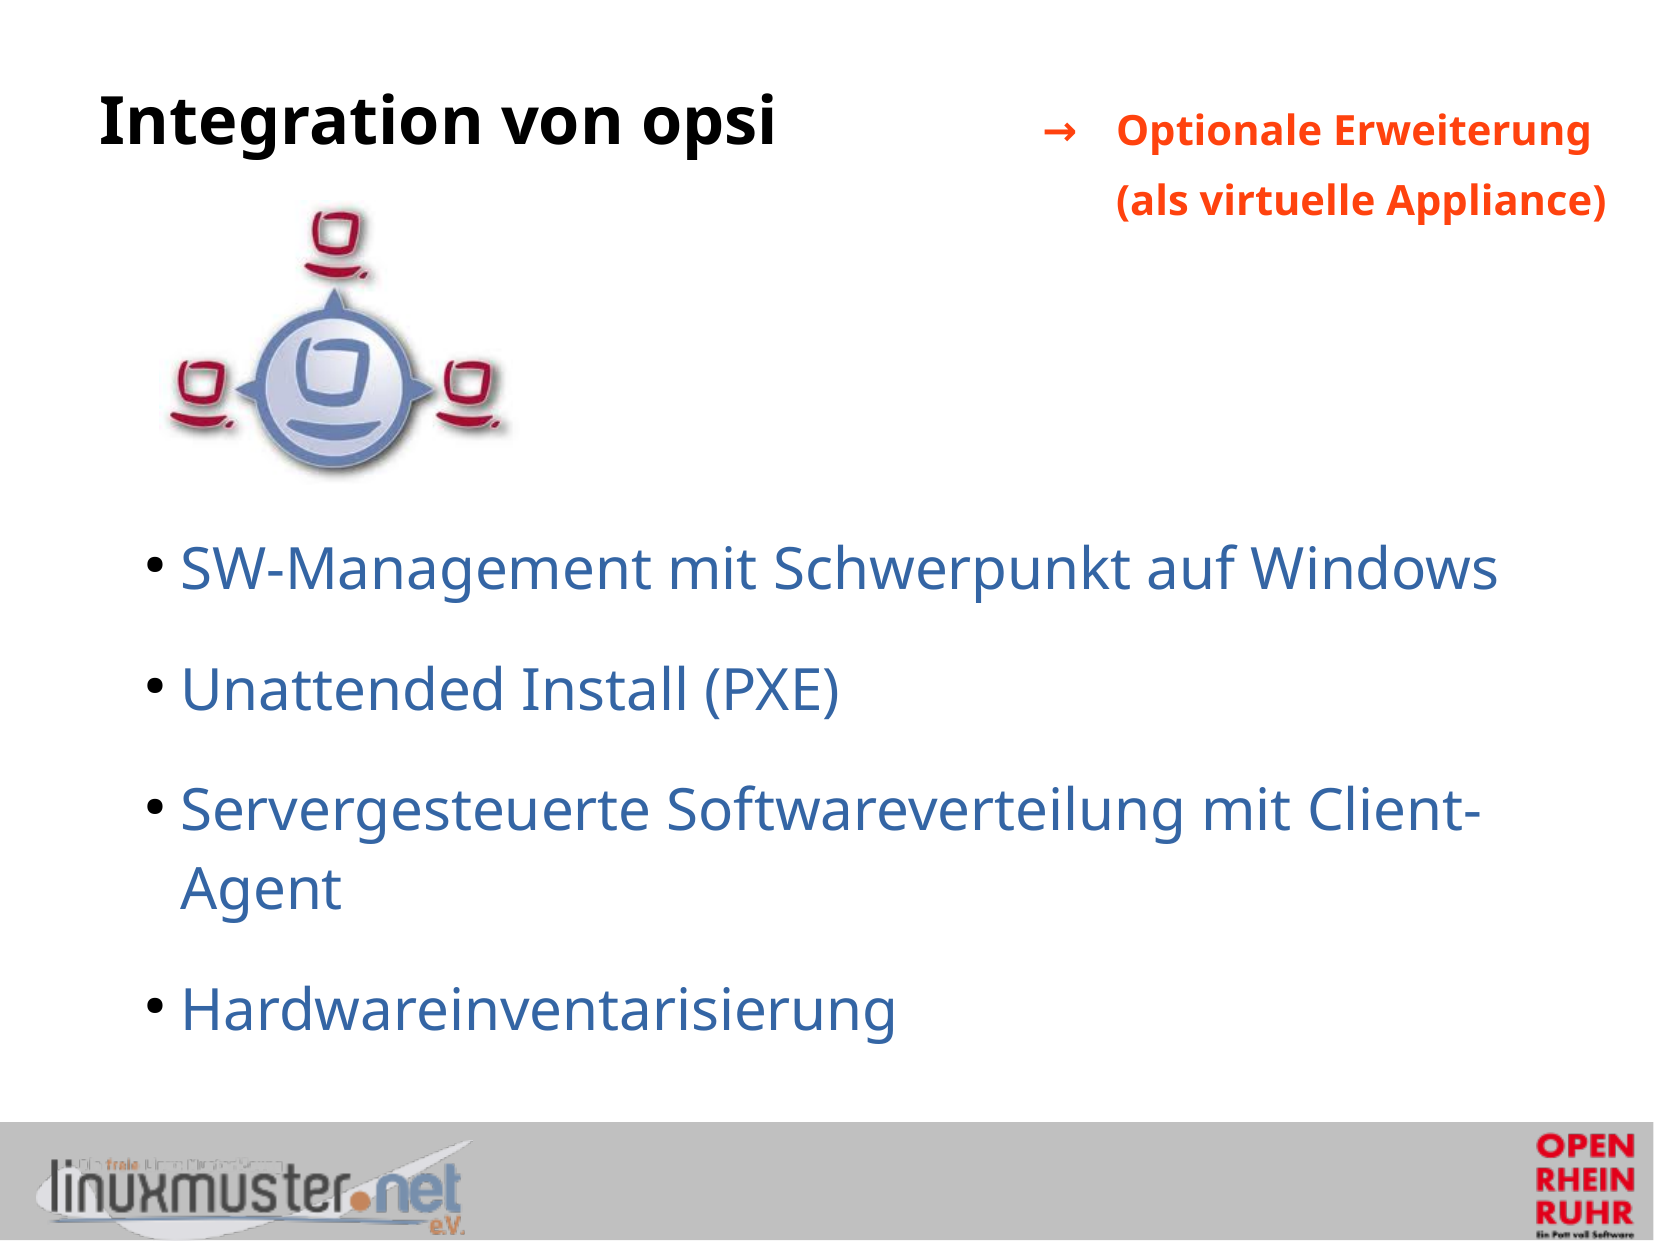

# Integration von opsi
→ 	Optionale Erweiterung
	(als virtuelle Appliance)
SW-Management mit Schwerpunkt auf Windows
Unattended Install (PXE)
Servergesteuerte Softwareverteilung mit Client-Agent
Hardwareinventarisierung